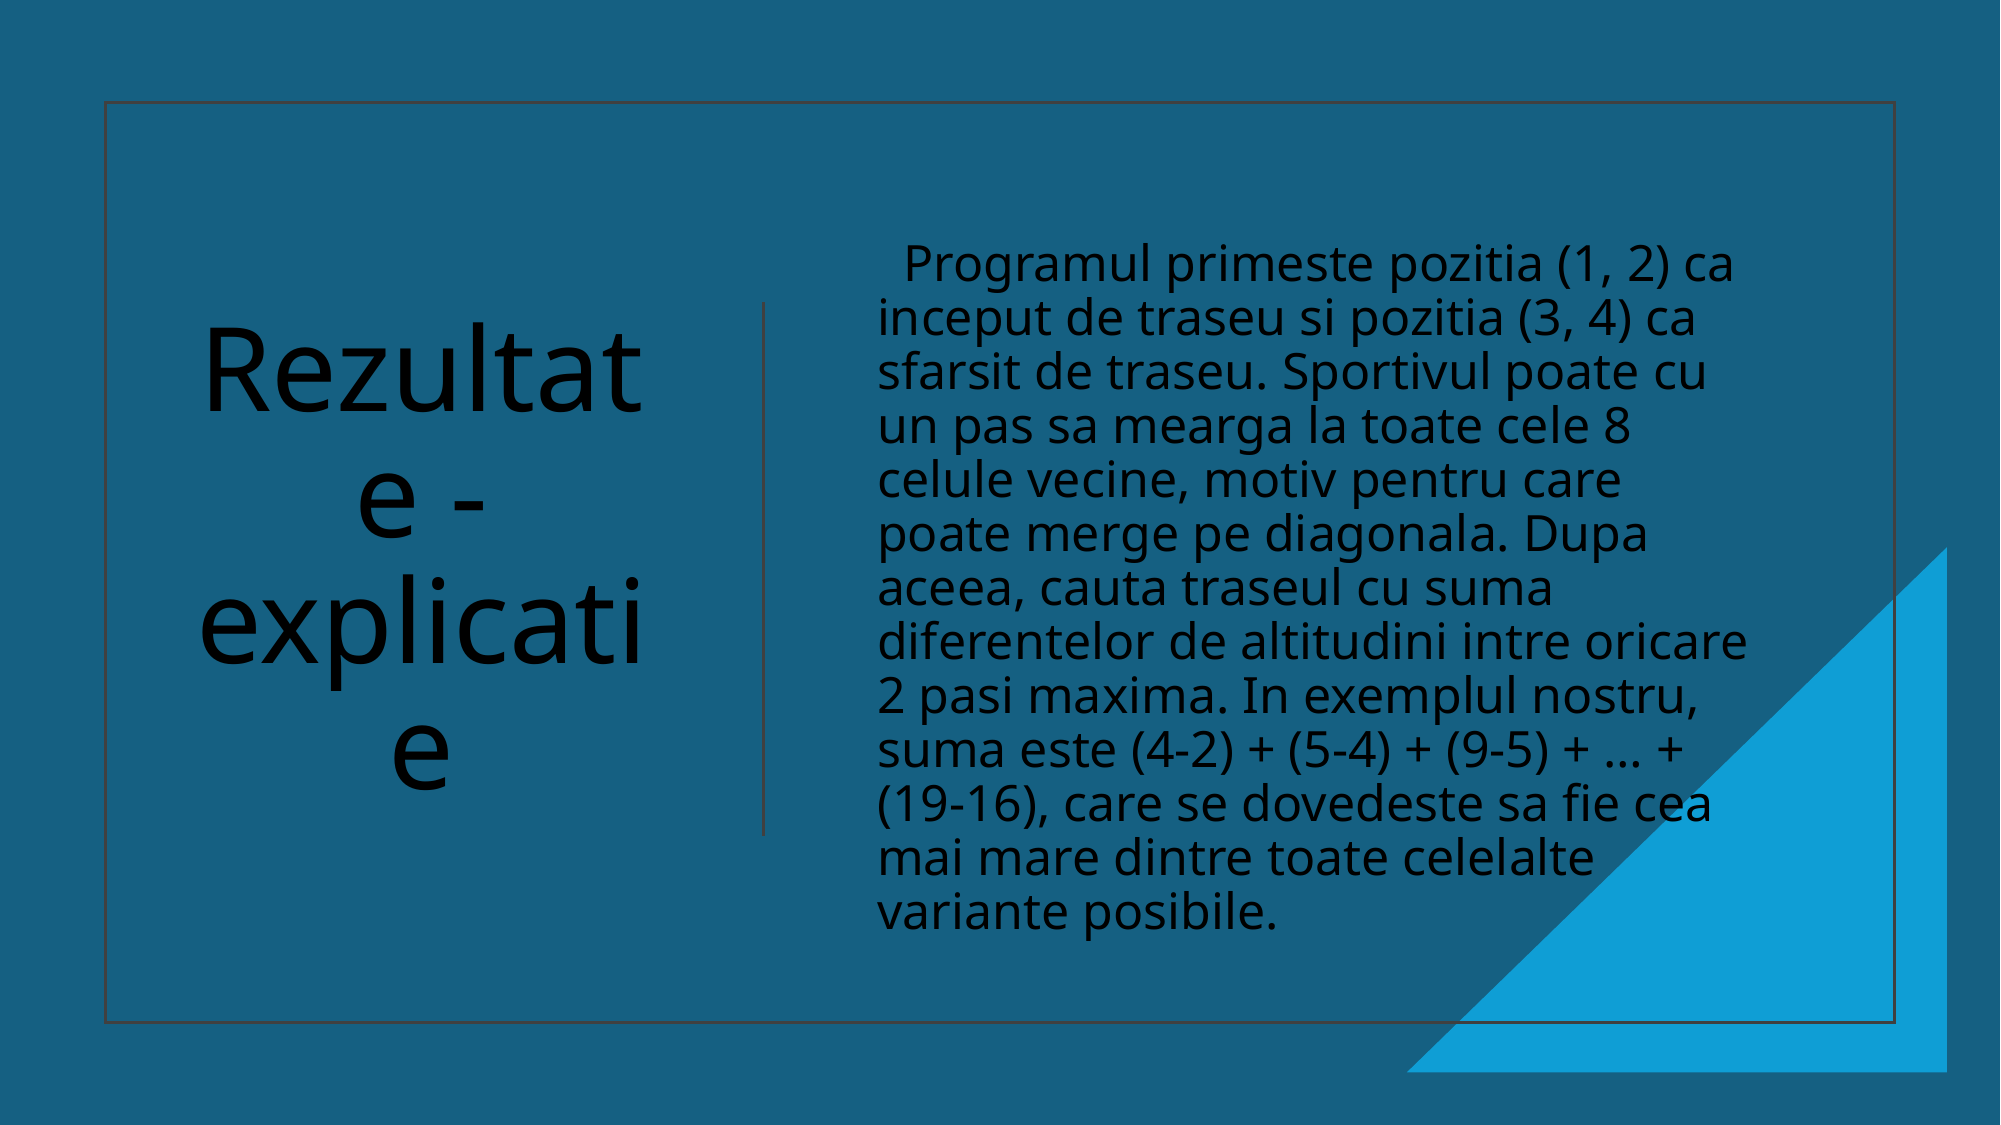

# Rezultate - explicatie
  Programul primeste pozitia (1, 2) ca inceput de traseu si pozitia (3, 4) ca sfarsit de traseu. Sportivul poate cu un pas sa mearga la toate cele 8 celule vecine, motiv pentru care poate merge pe diagonala. Dupa aceea, cauta traseul cu suma diferentelor de altitudini intre oricare 2 pasi maxima. In exemplul nostru, suma este (4-2) + (5-4) + (9-5) + … + (19-16), care se dovedeste sa fie cea mai mare dintre toate celelalte variante posibile.